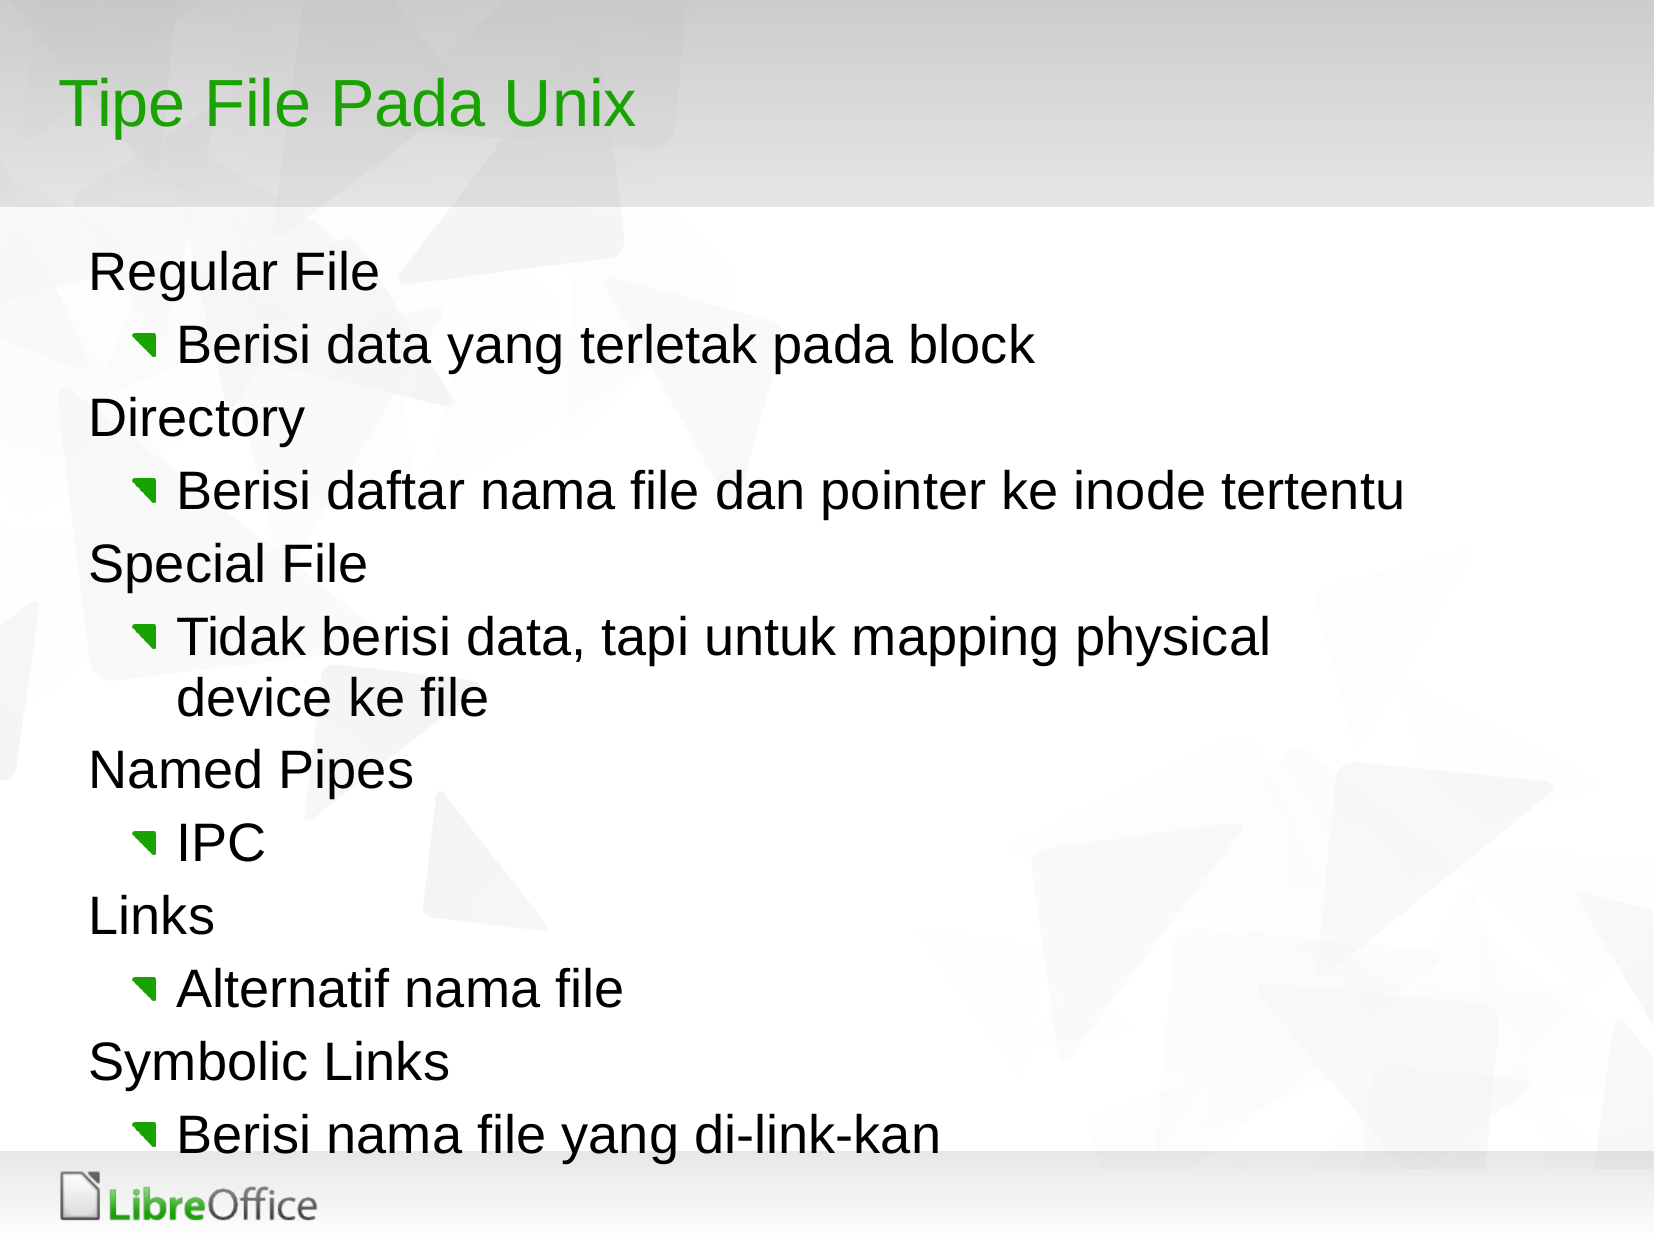

# Tipe File Pada Unix
Regular File
Berisi data yang terletak pada block
Directory
Berisi daftar nama file dan pointer ke inode tertentu
Special File
Tidak berisi data, tapi untuk mapping physical device ke file
Named Pipes
IPC
Links
Alternatif nama file
Symbolic Links
Berisi nama file yang di-link-kan